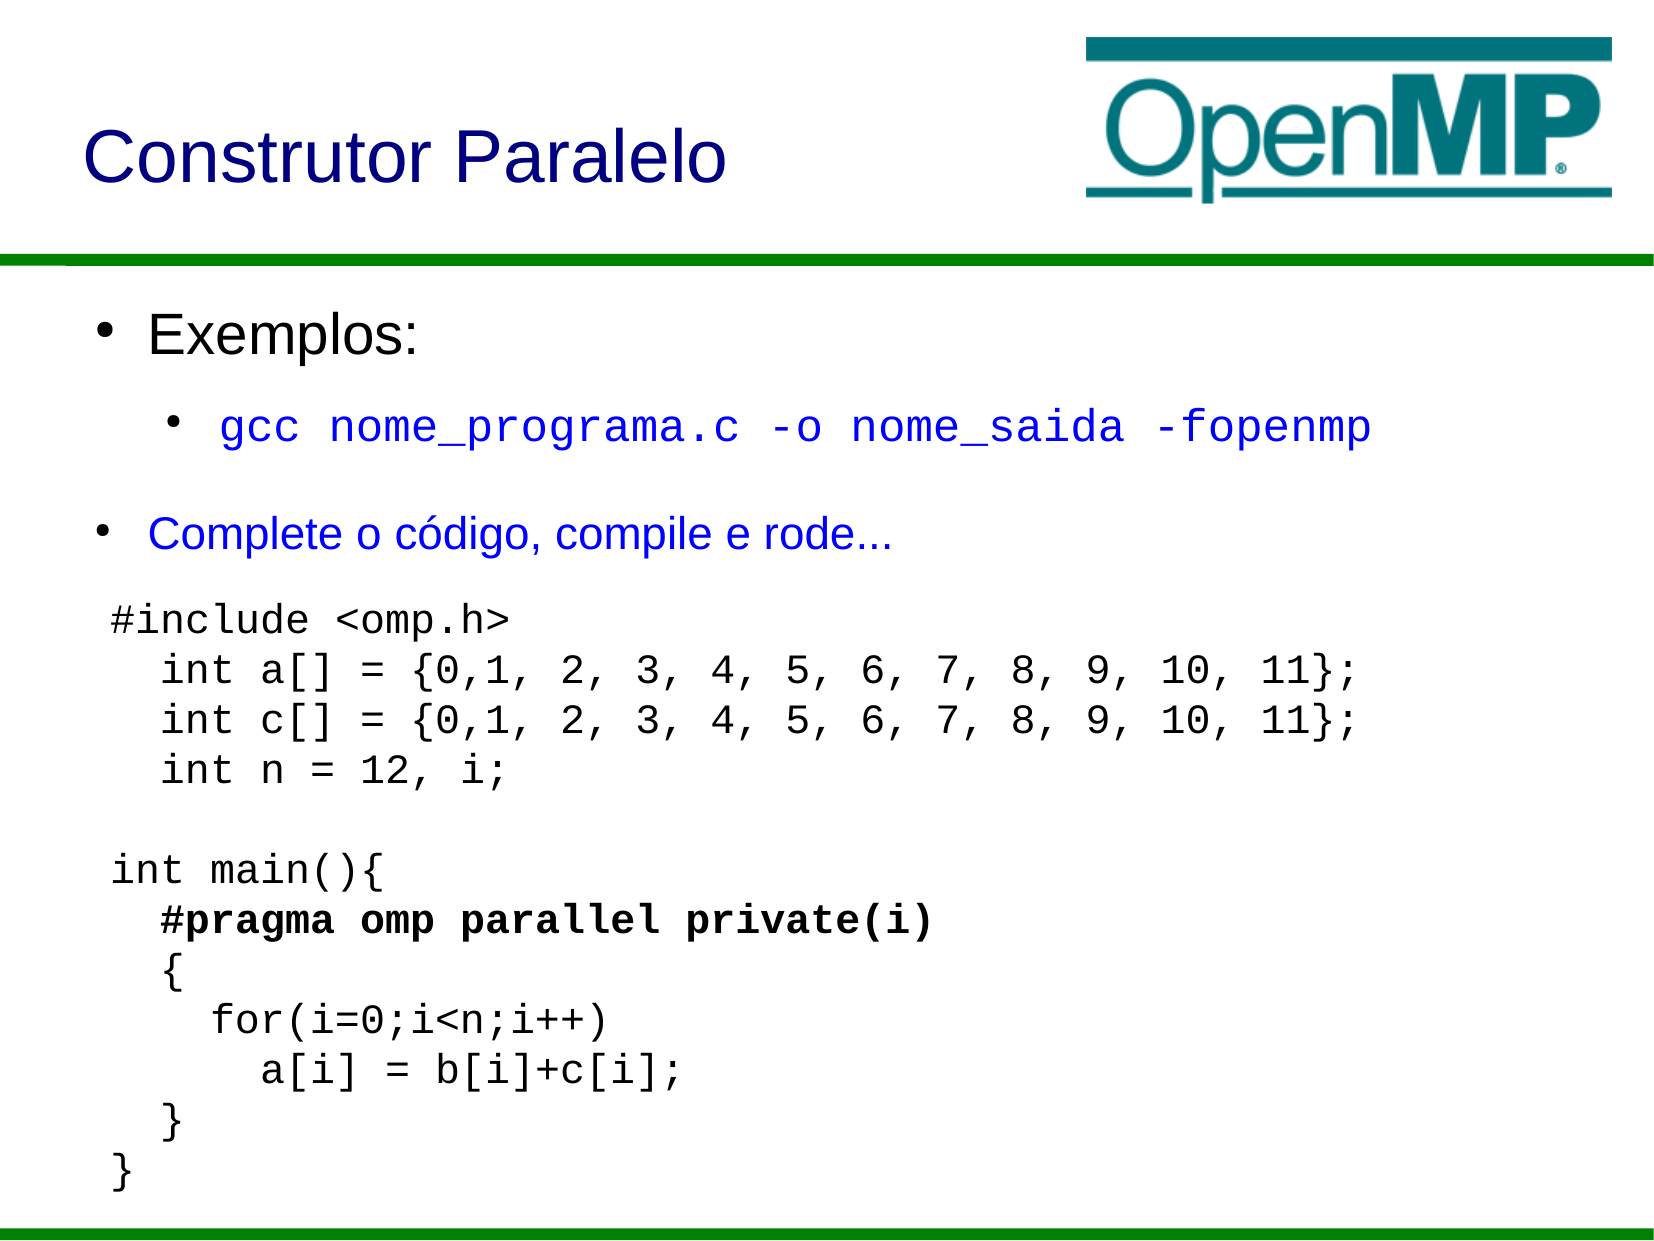

Construtor Paralelo
# Exemplos:
gcc nome_programa.c -o nome_saida -fopenmp
Complete o código, compile e rode...
#include <omp.h>
 int a[] = {0,1, 2, 3, 4, 5, 6, 7, 8, 9, 10, 11};
 int c[] = {0,1, 2, 3, 4, 5, 6, 7, 8, 9, 10, 11};
 int n = 12, i;
int main(){
 #pragma omp parallel private(i)
 {
 for(i=0;i<n;i++)
 a[i] = b[i]+c[i];
 }
}